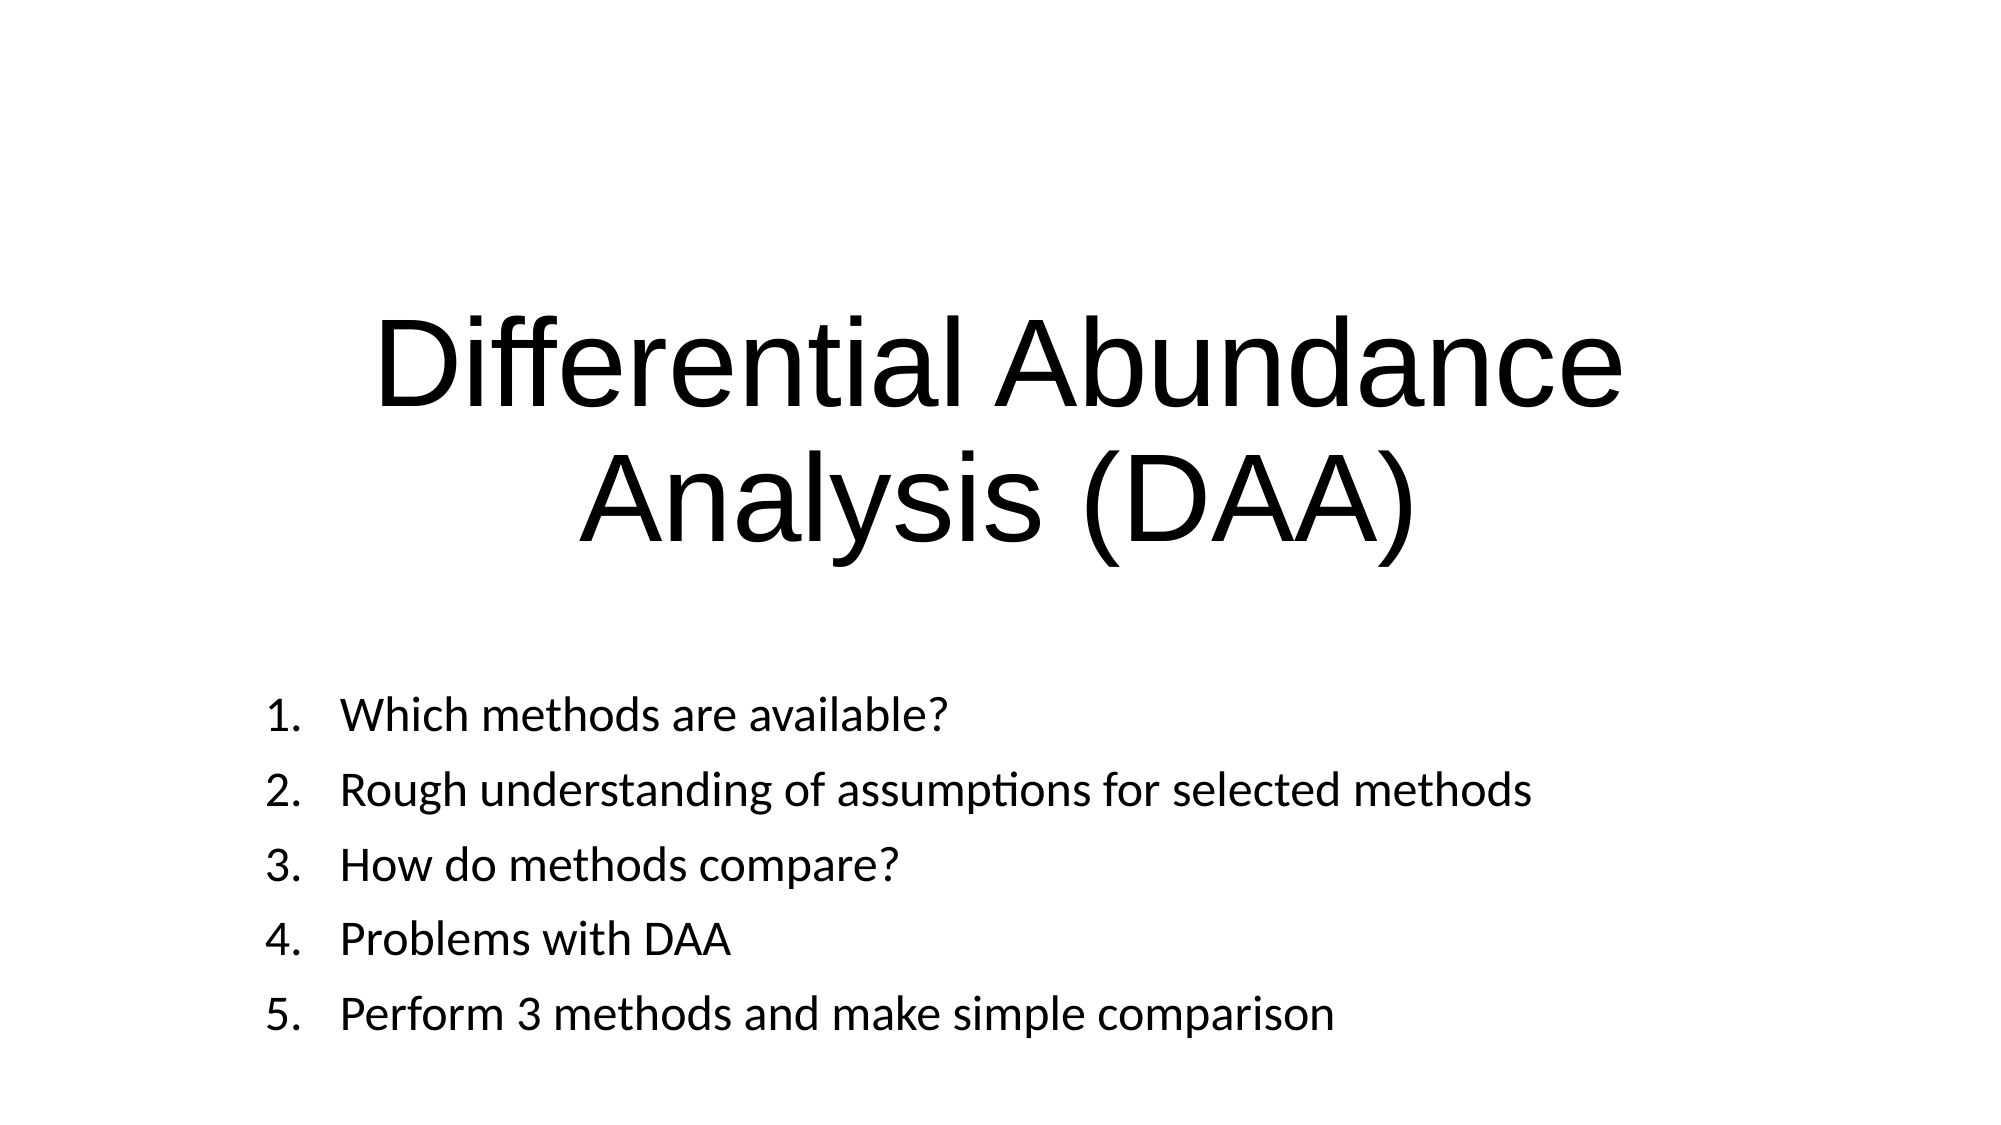

# Differential Abundance Analysis (DAA)
Which methods are available?
Rough understanding of assumptions for selected methods
How do methods compare?
Problems with DAA
Perform 3 methods and make simple comparison